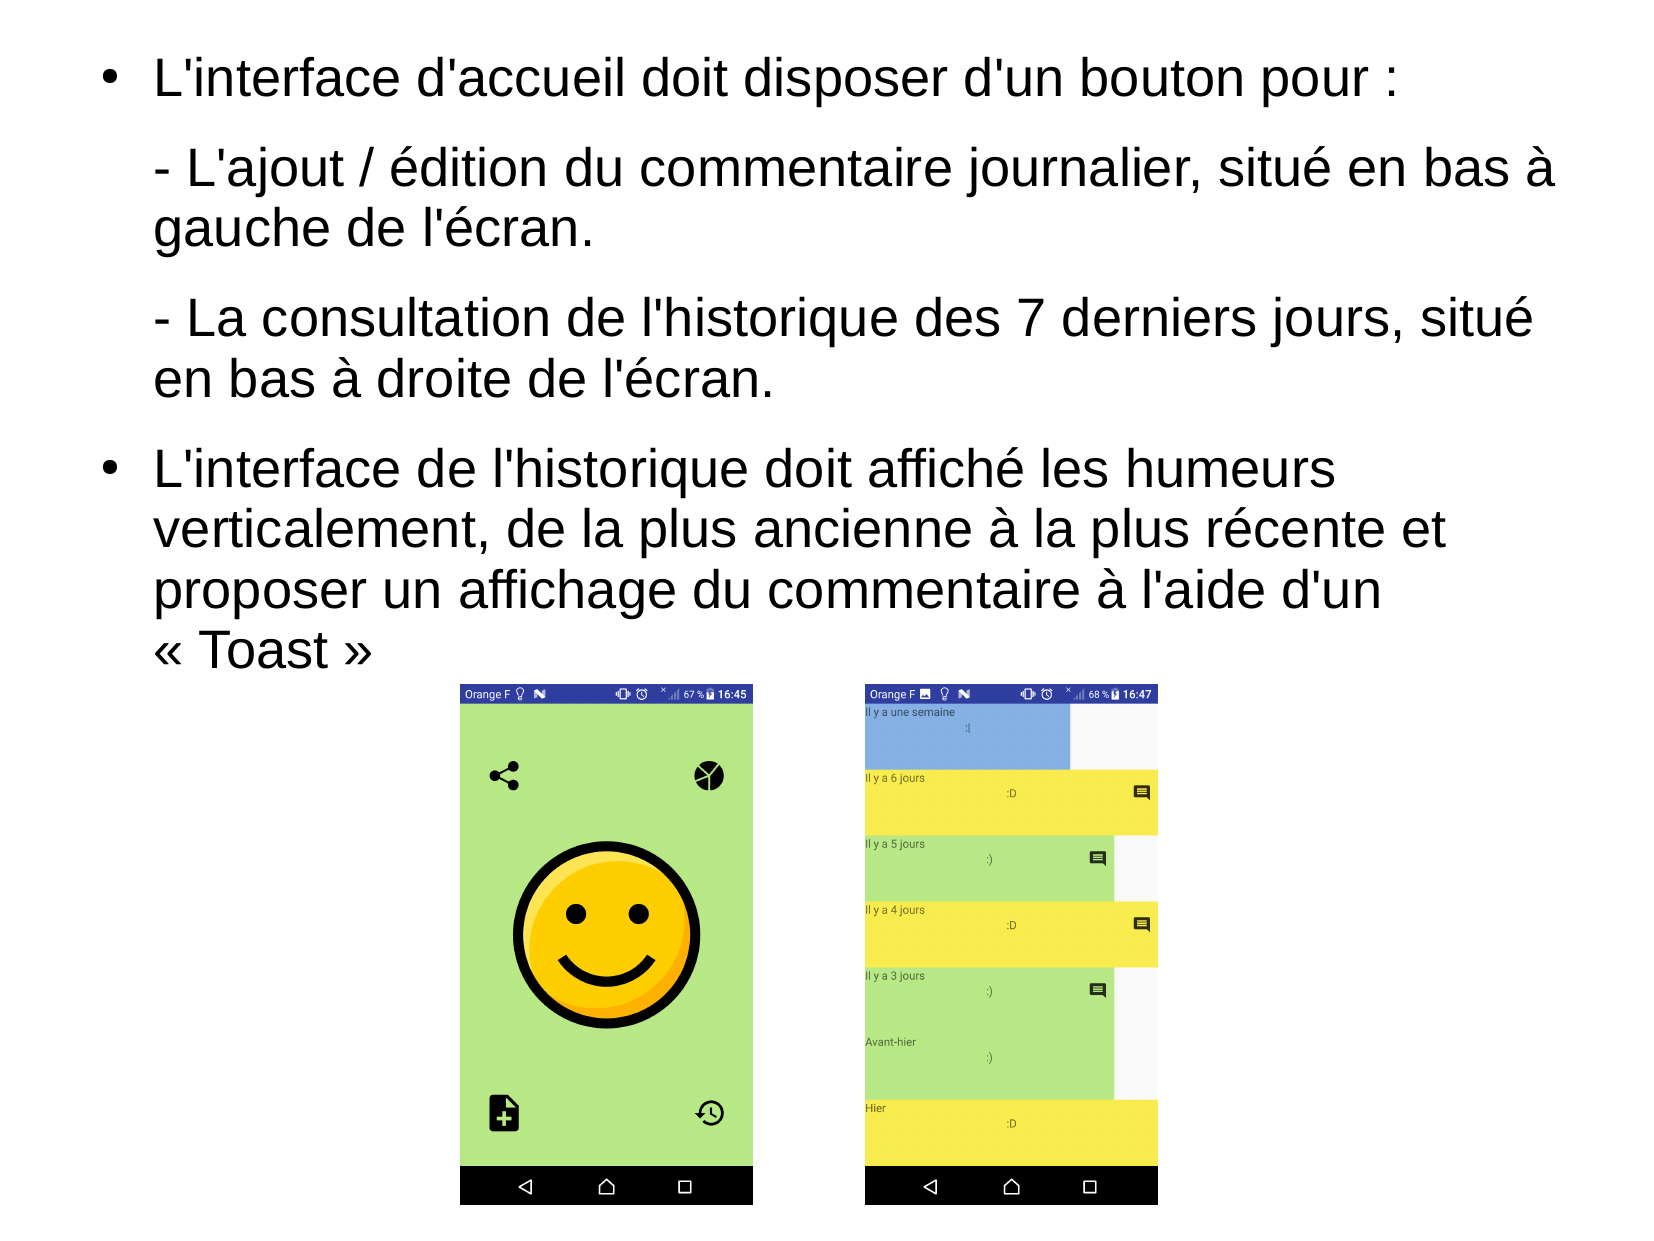

# L'interface d'accueil doit disposer d'un bouton pour :
- L'ajout / édition du commentaire journalier, situé en bas à gauche de l'écran.
- La consultation de l'historique des 7 derniers jours, situé en bas à droite de l'écran.
L'interface de l'historique doit affiché les humeurs verticalement, de la plus ancienne à la plus récente et proposer un affichage du commentaire à l'aide d'un « Toast »